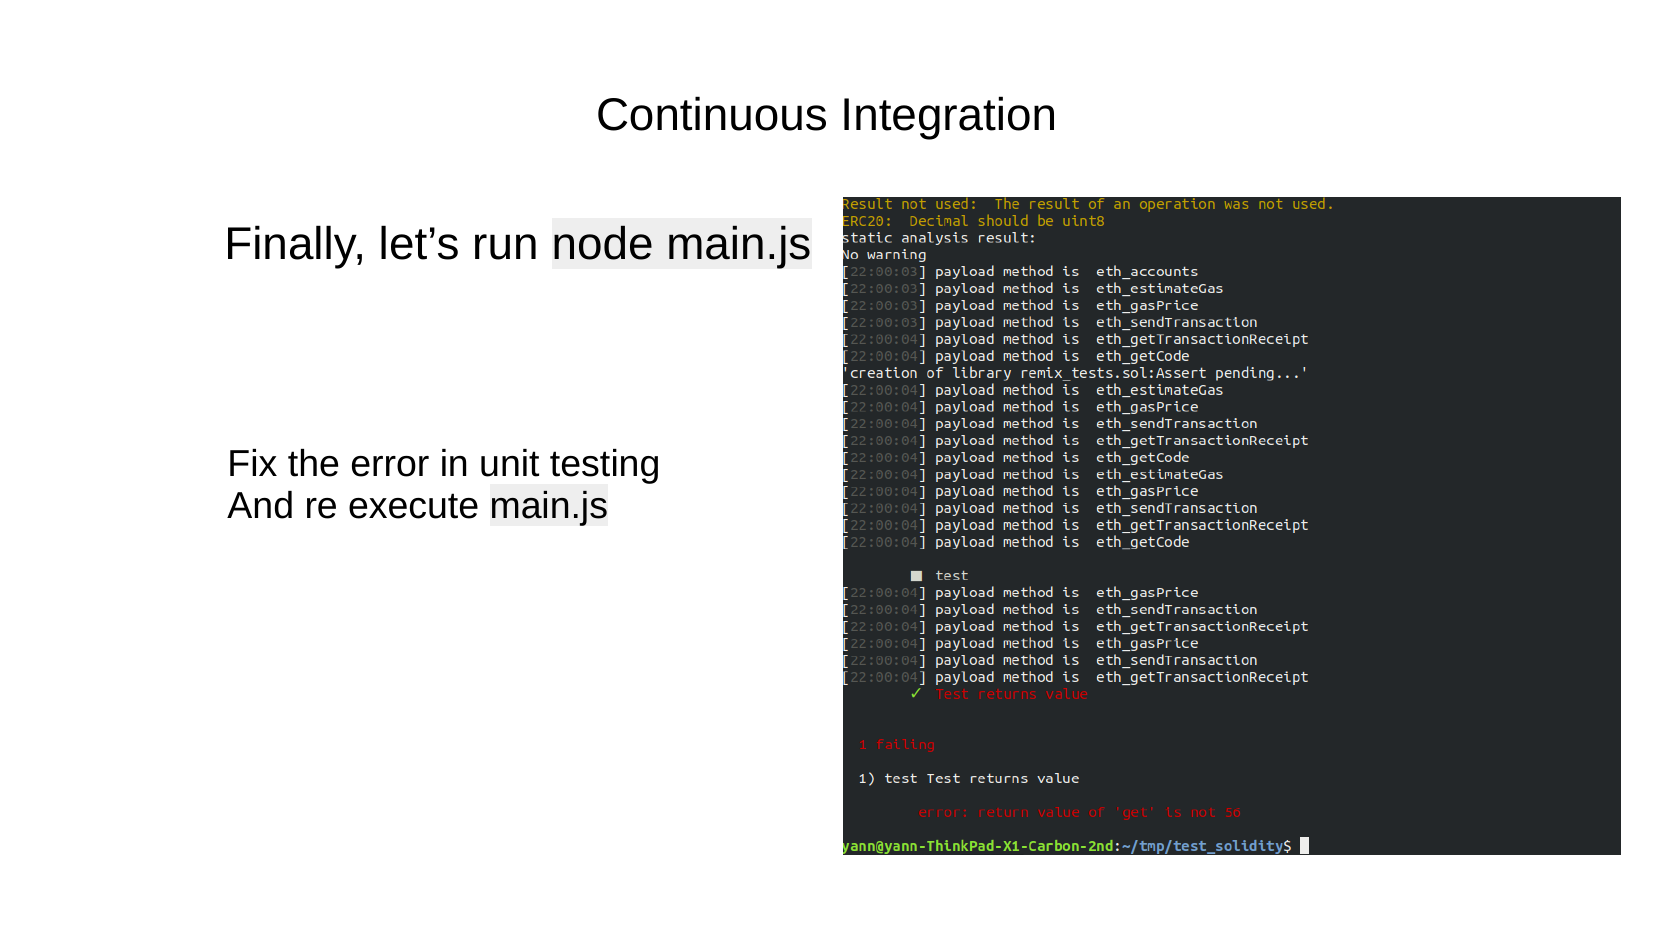

Continuous Integration
# Finally, let’s run node main.js
Fix the error in unit testing
And re execute main.js